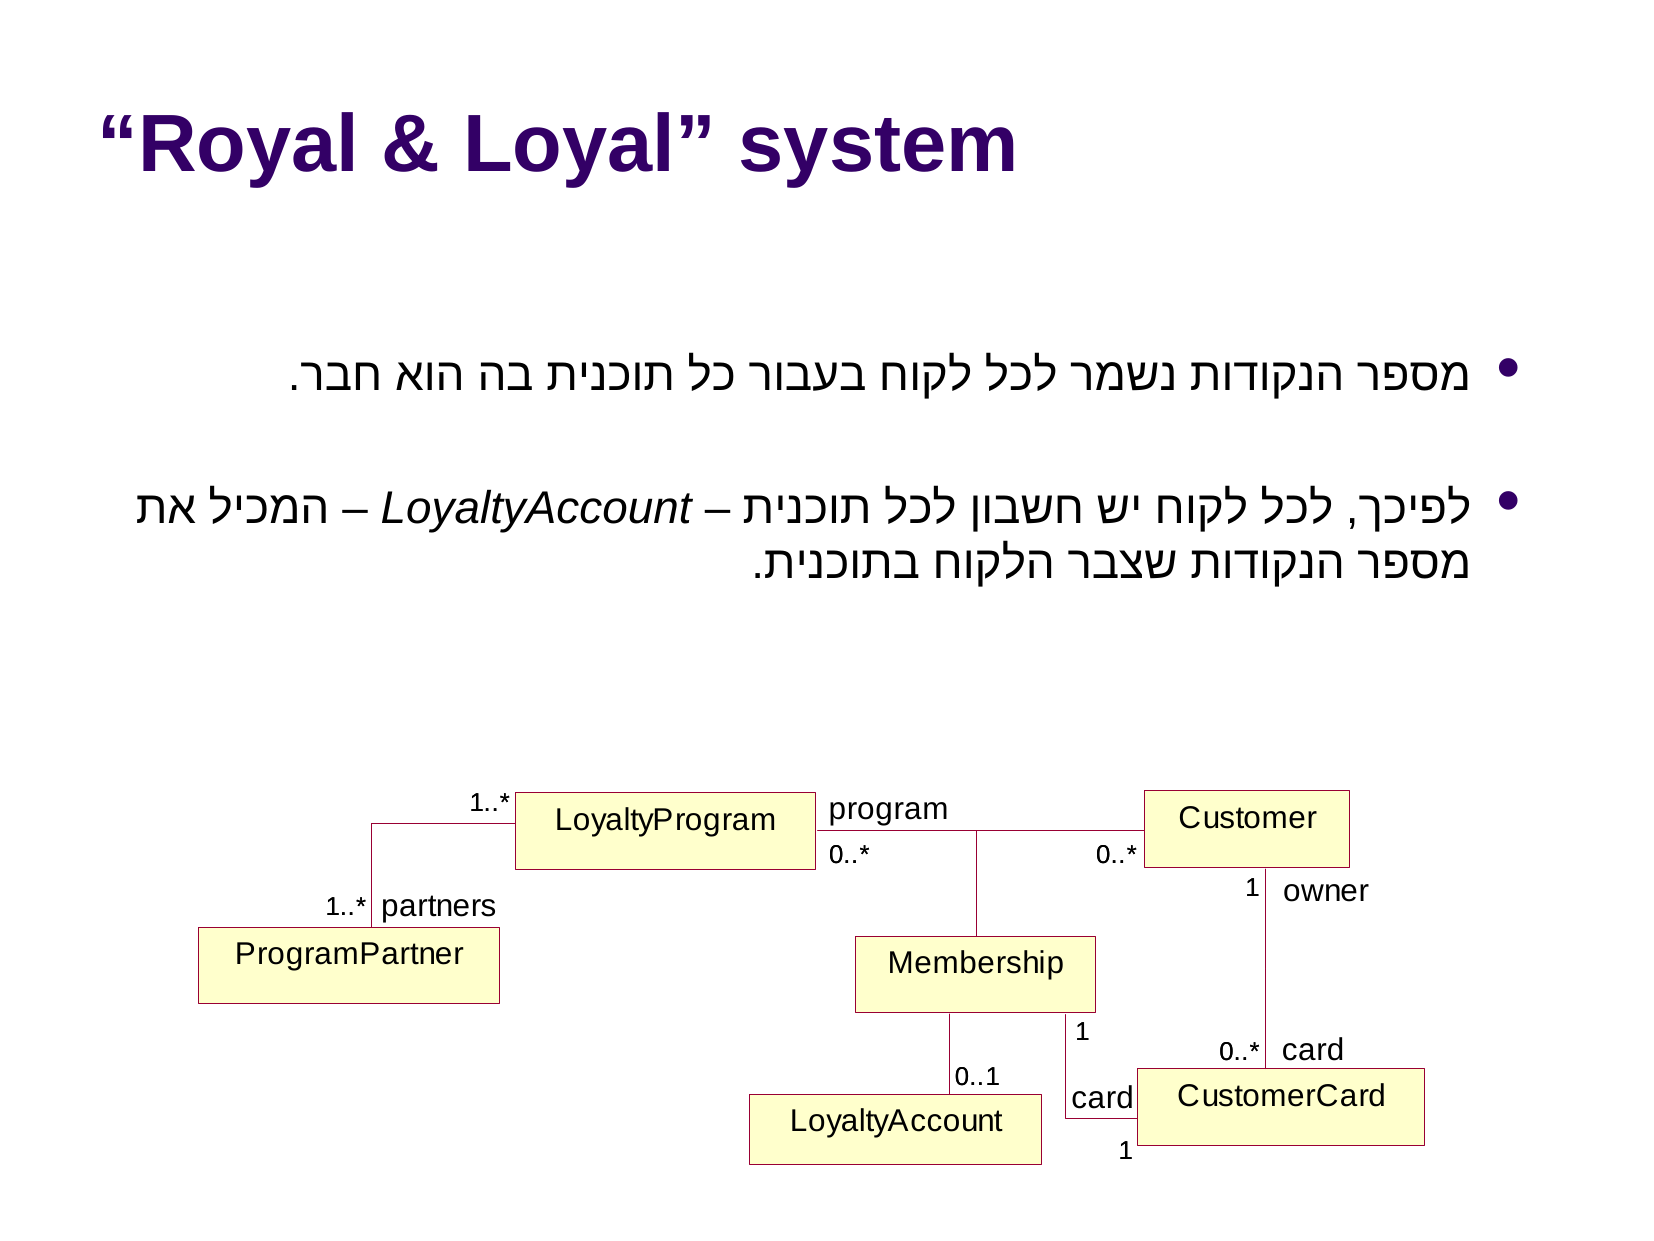

# “Royal & Loyal” system
מספר הנקודות נשמר לכל לקוח בעבור כל תוכנית בה הוא חבר.
לפיכך, לכל לקוח יש חשבון לכל תוכנית – LoyaltyAccount – המכיל את מספר הנקודות שצבר הלקוח בתוכנית.